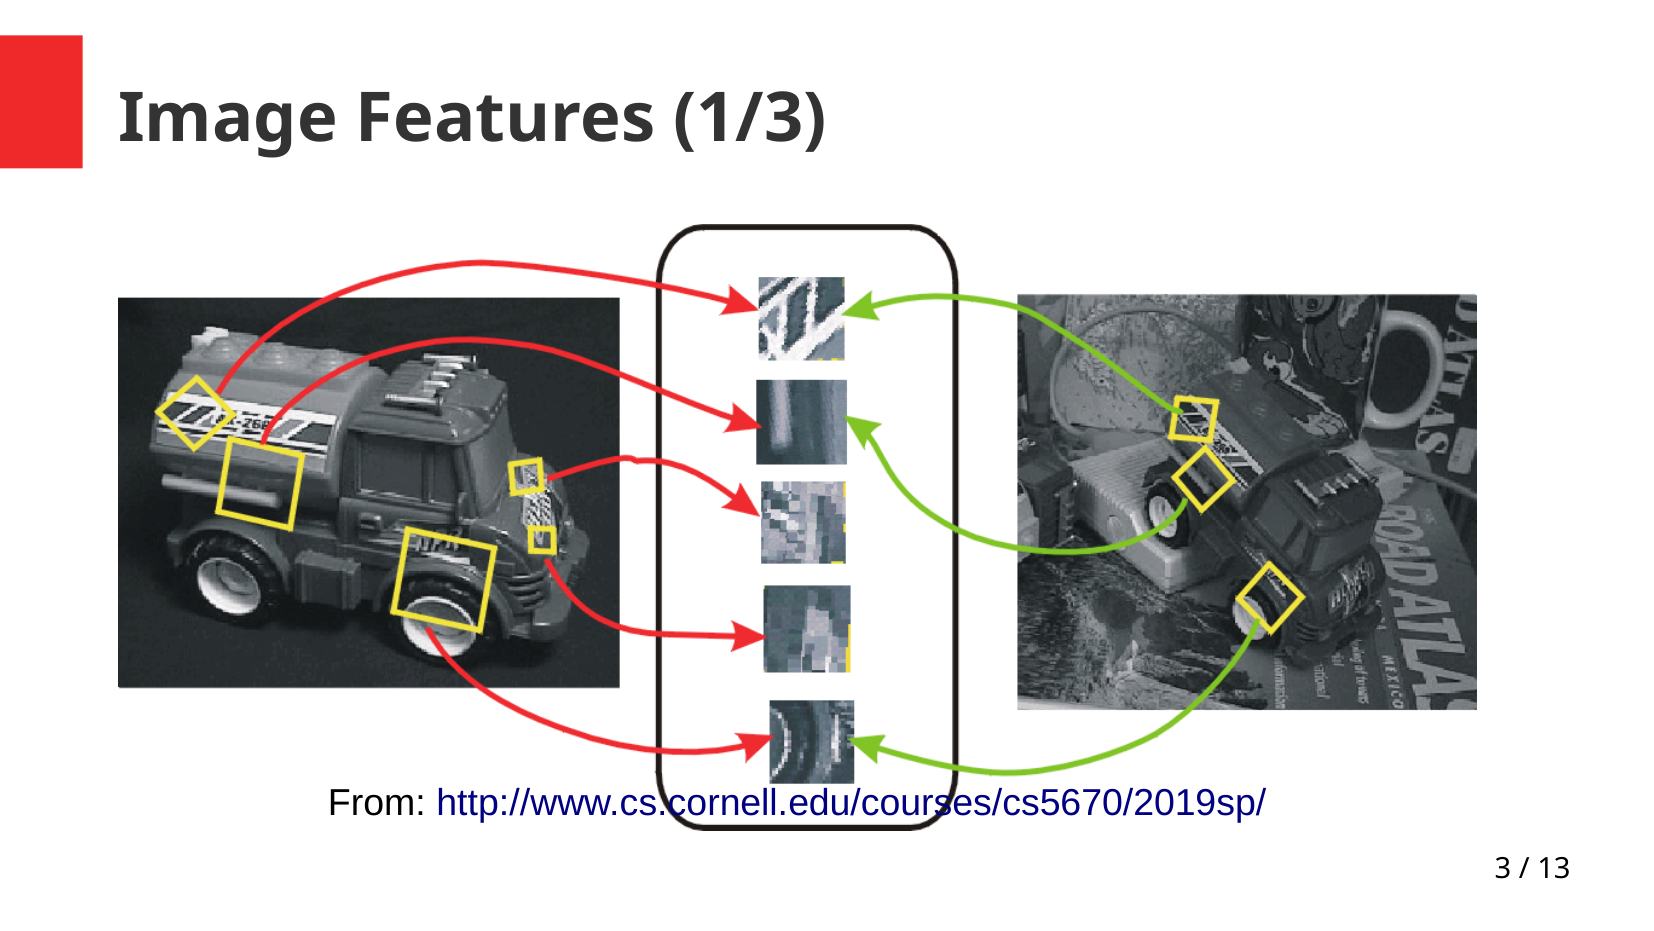

# Image Features (1/3)
From: http://www.cs.cornell.edu/courses/cs5670/2019sp/
3